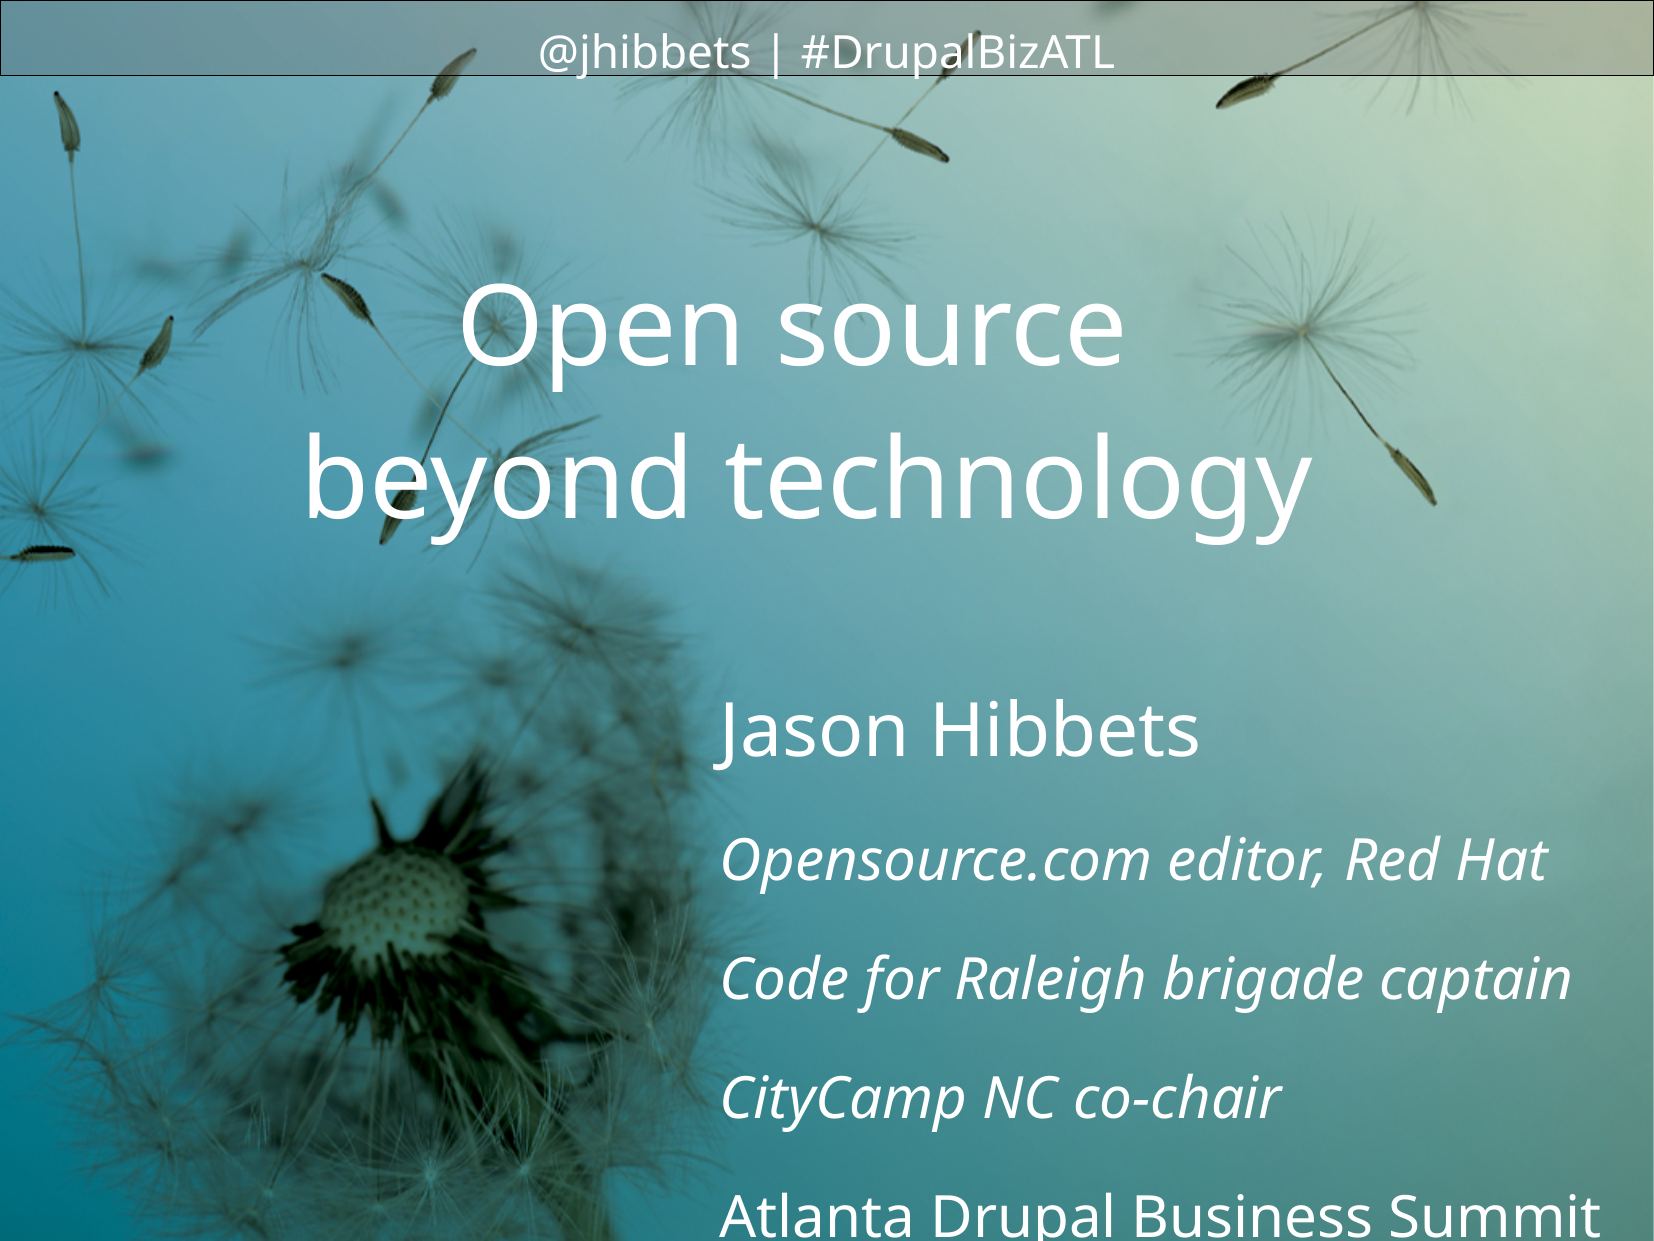

Open source
beyond technology
Jason Hibbets
Opensource.com editor, Red Hat
Code for Raleigh brigade captain
CityCamp NC co-chair
Atlanta Drupal Business Summit
May 15, 2014